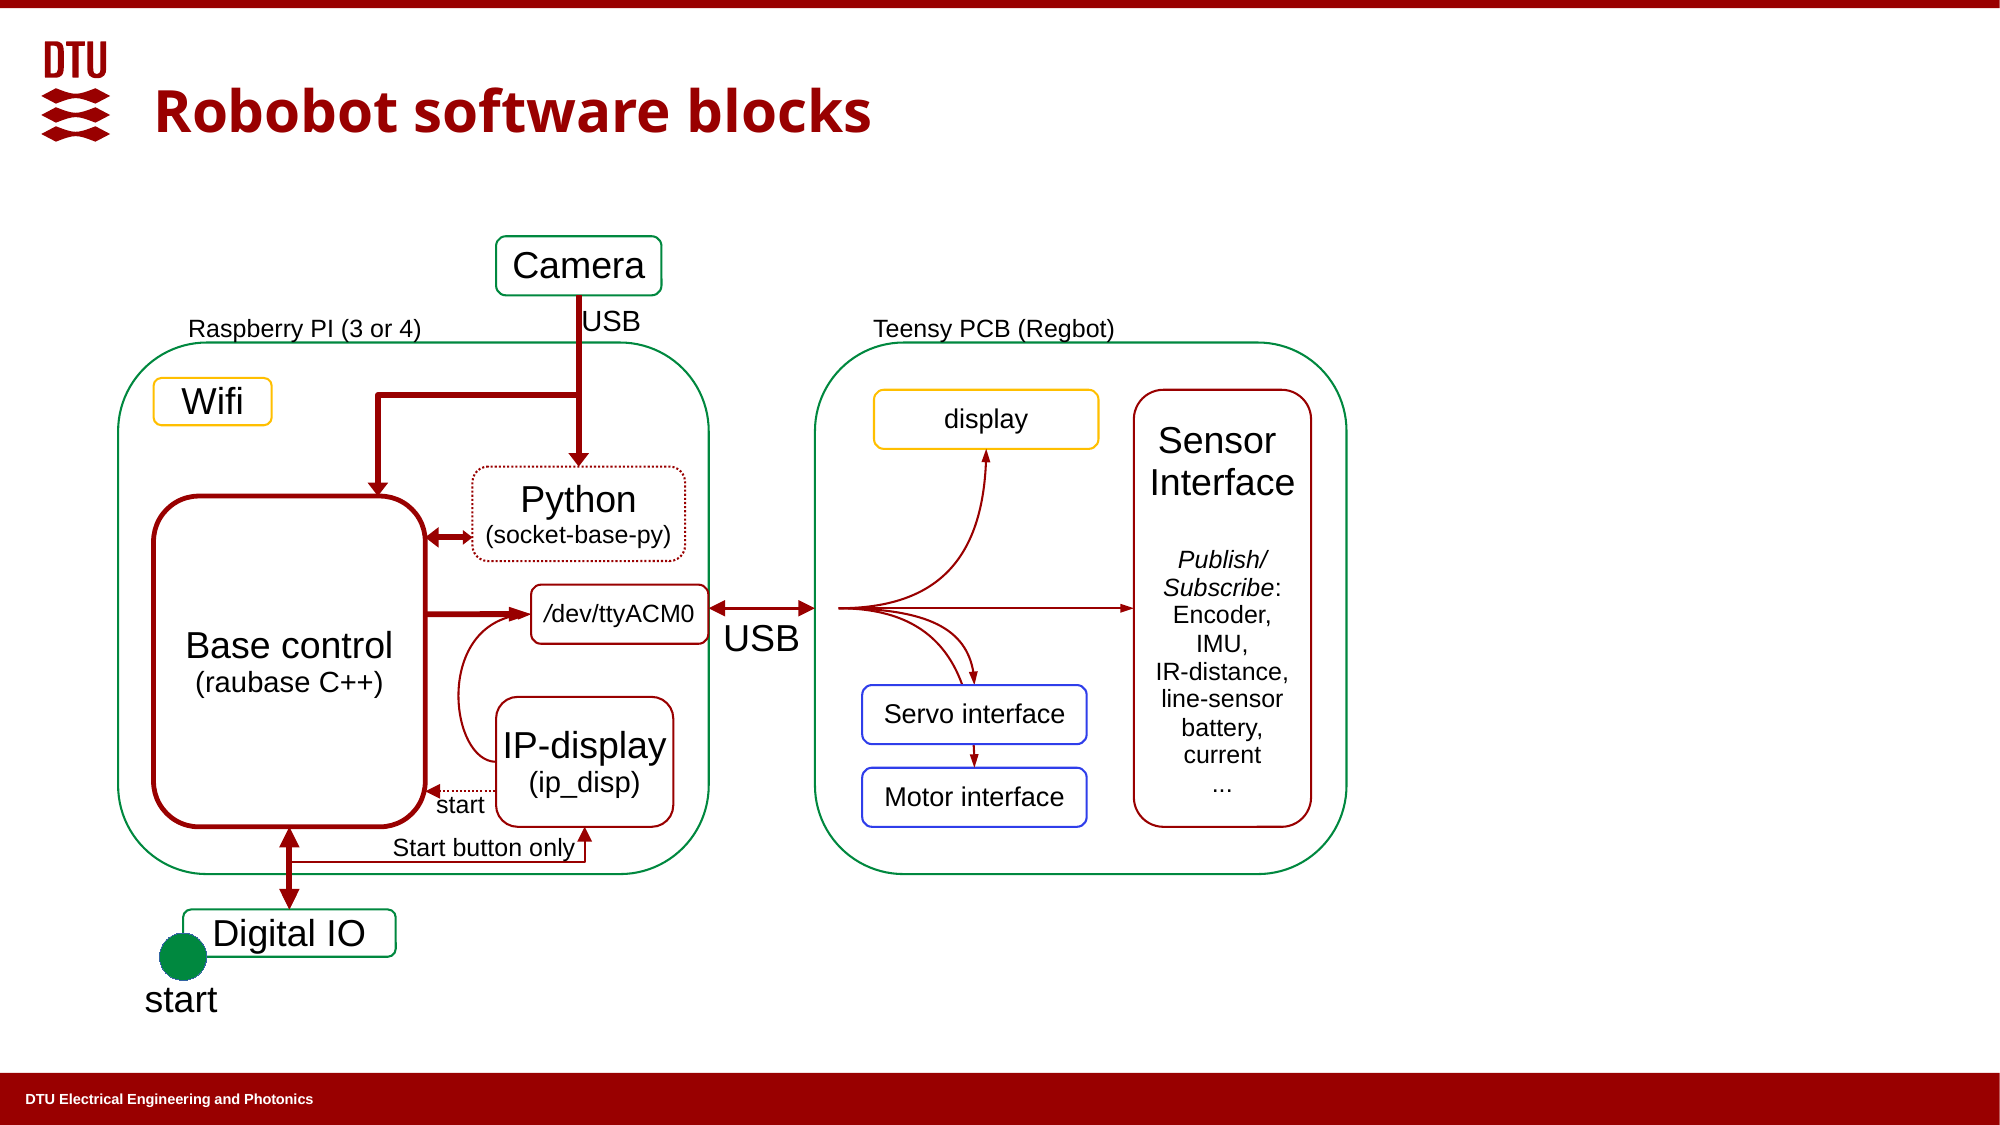

# Robobot software blocks
Camera
USB
Raspberry PI (3 or 4)
Teensy PCB (Regbot)
Wifi
display
Sensor
Interface
Publish/
Subscribe:
Encoder,
IMU,
IR-distance,
line-sensor
battery,
current
...
Python
(socket-base-py)
Base control
(raubase C++)
/dev/ttyACM0
USB
Servo interface
IP-display
(ip_disp)
Motor interface
Start button only
Digital IO
start